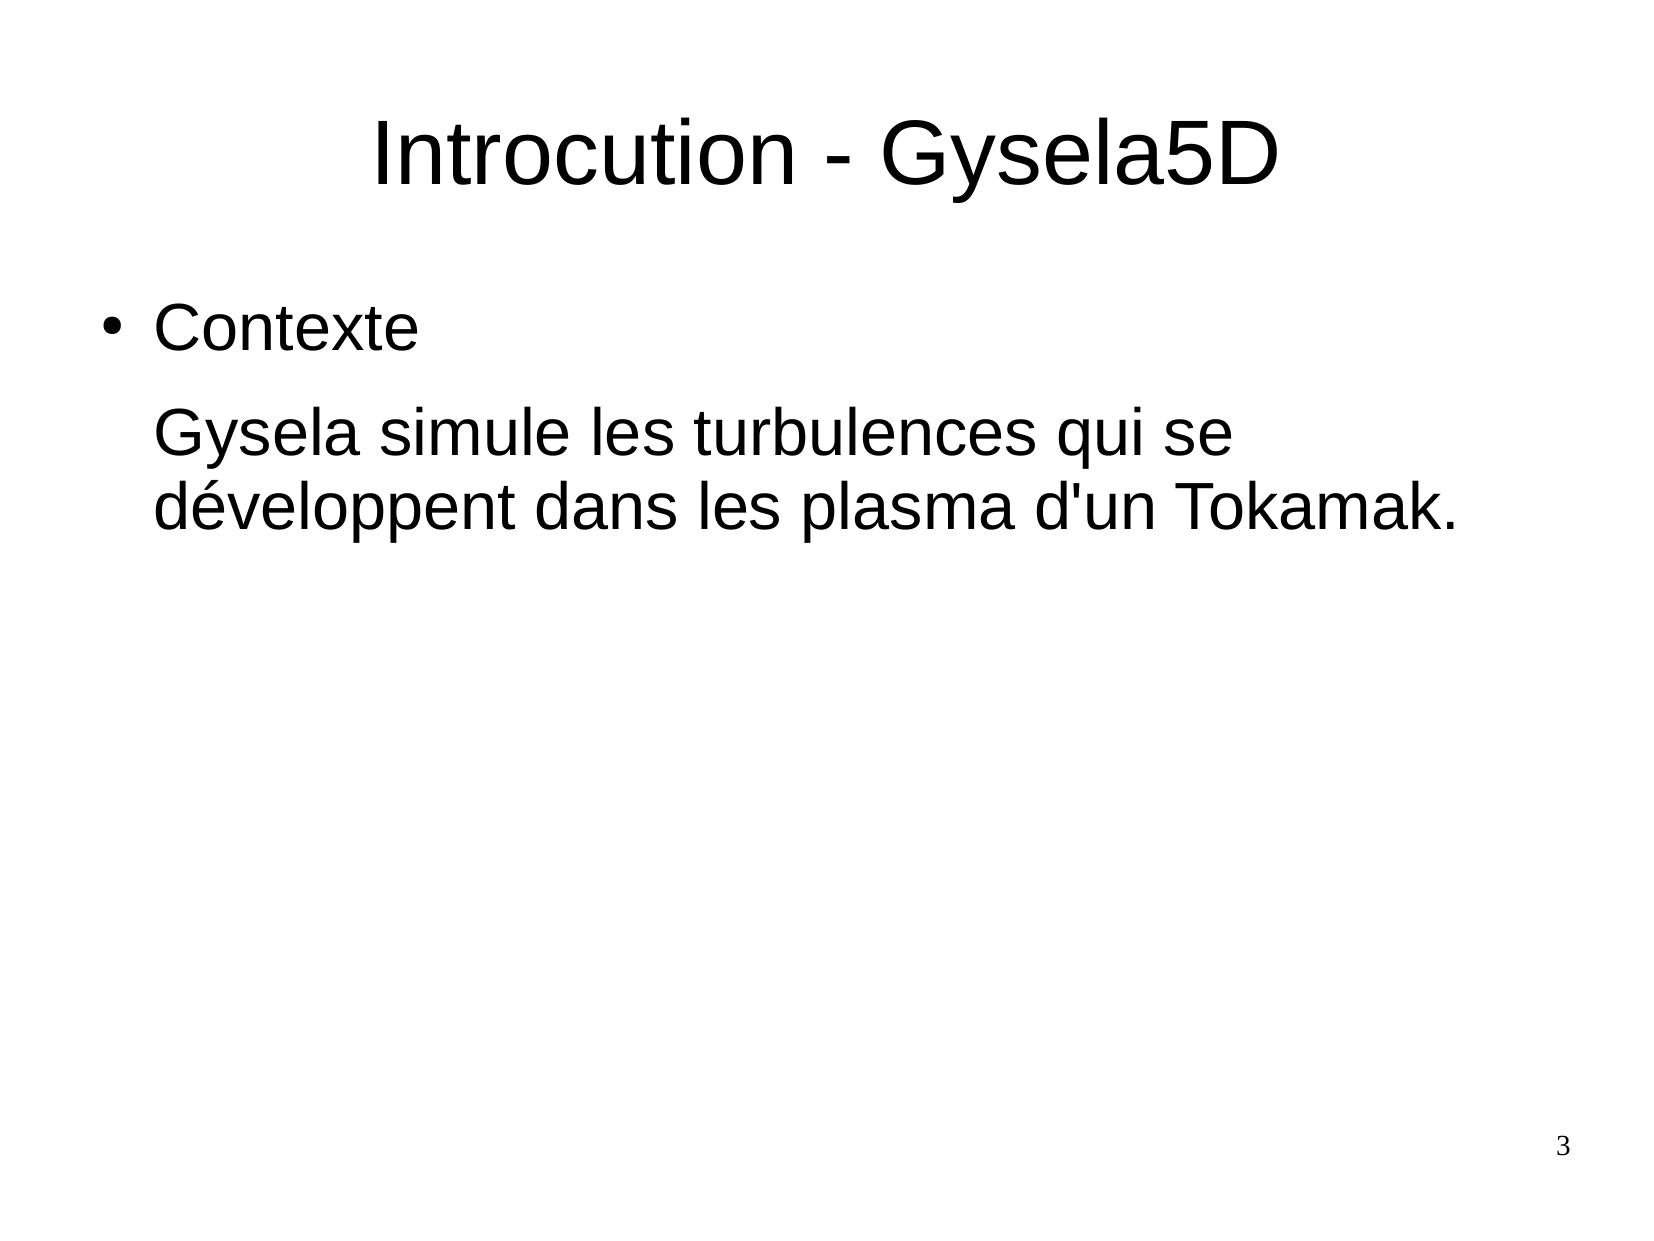

# Introcution - Gysela5D
Contexte
Gysela simule les turbulences qui se développent dans les plasma d'un Tokamak.
3